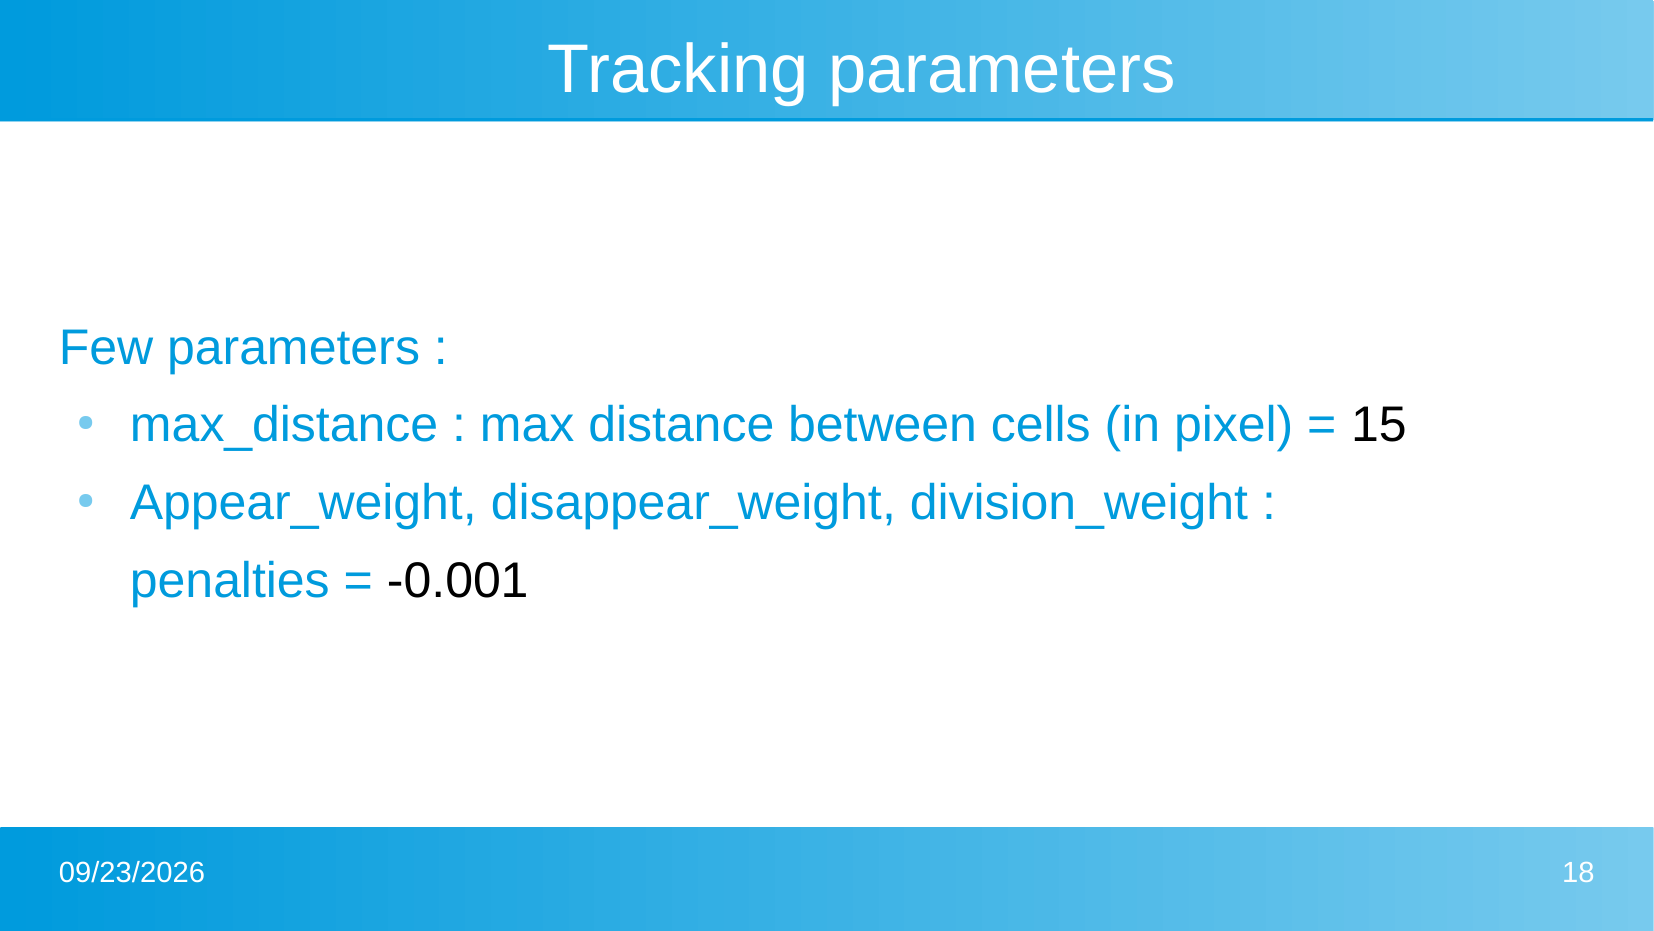

# Tracking parameters
Few parameters :
max_distance : max distance between cells (in pixel) = 15
Appear_weight, disappear_weight, division_weight :
penalties = -0.001
18